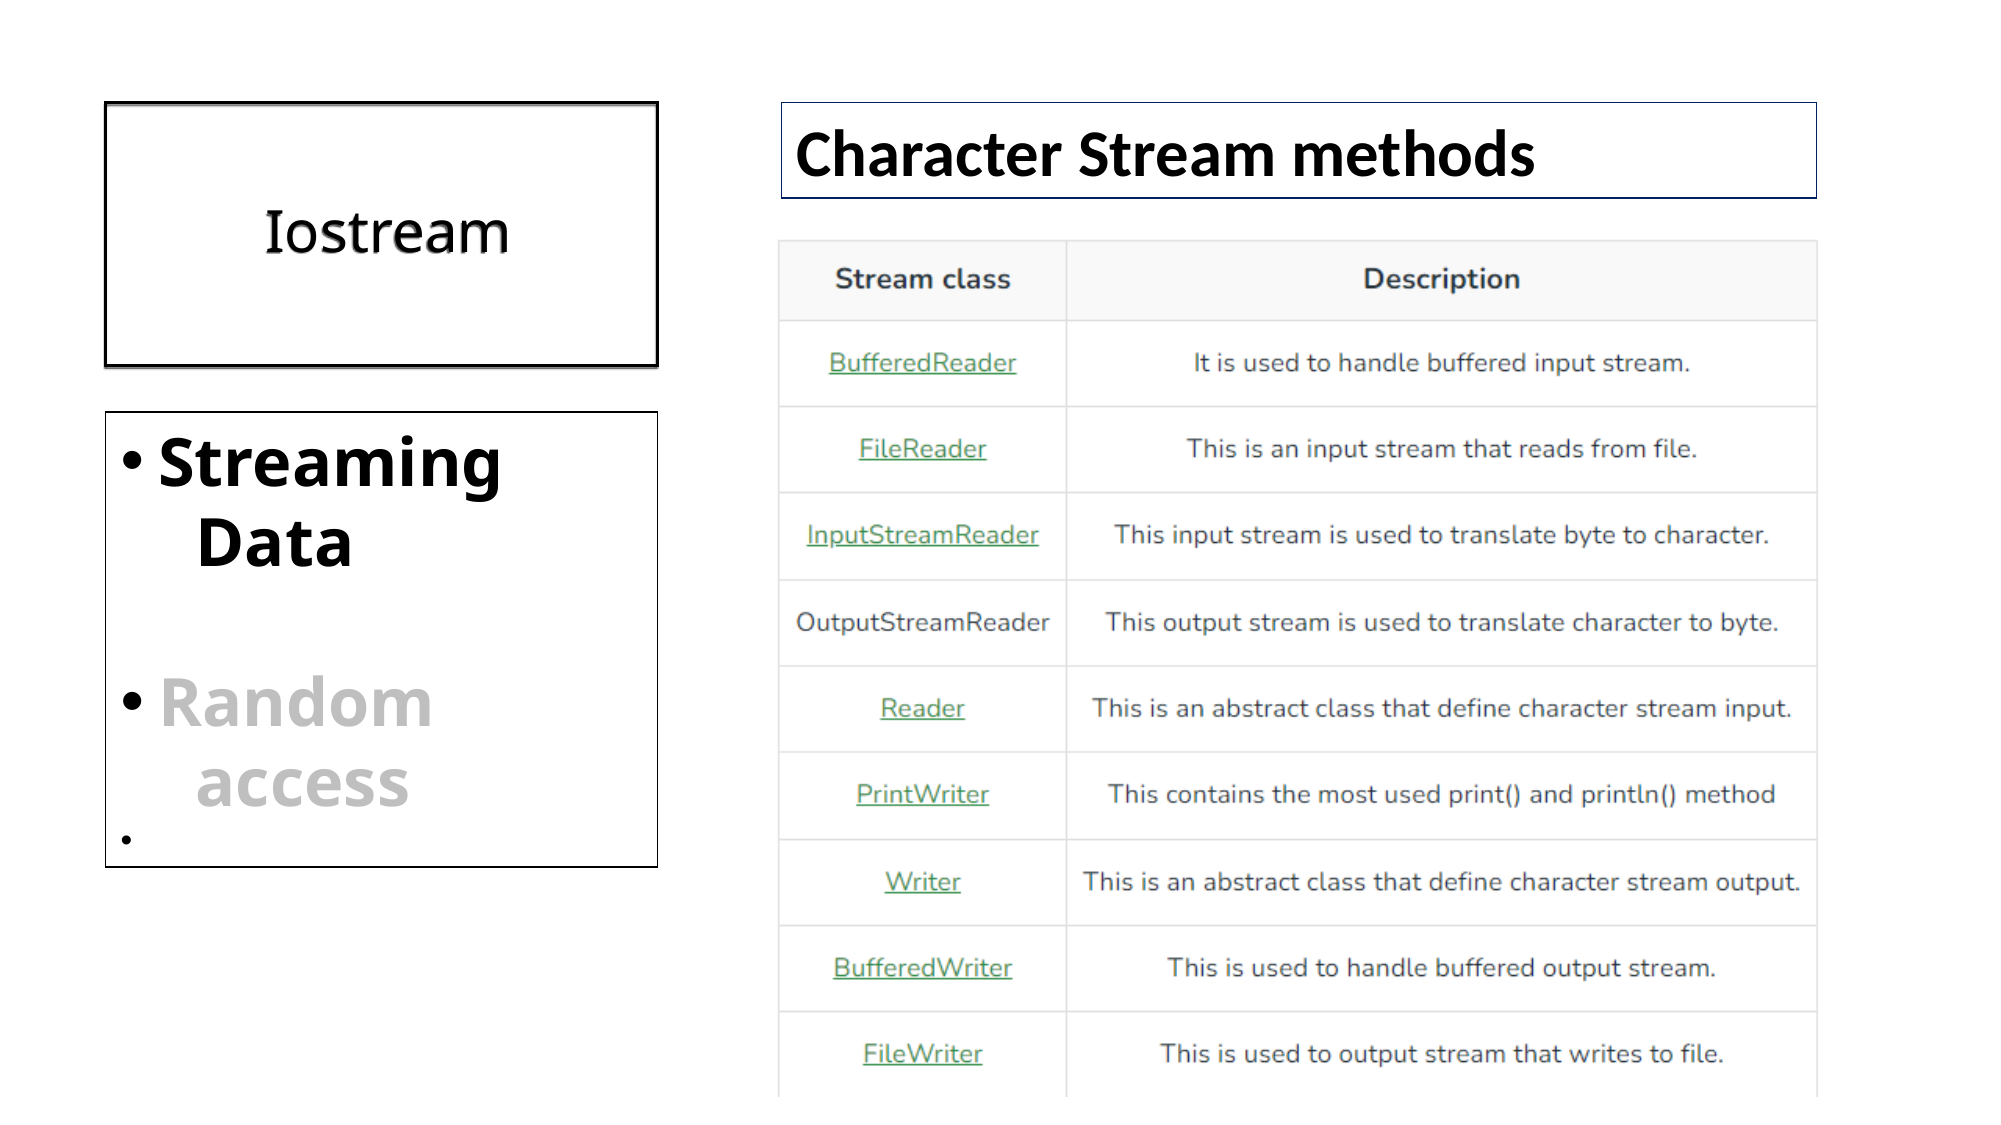

# Iostream
Character Stream methods
Streaming Data
Random access